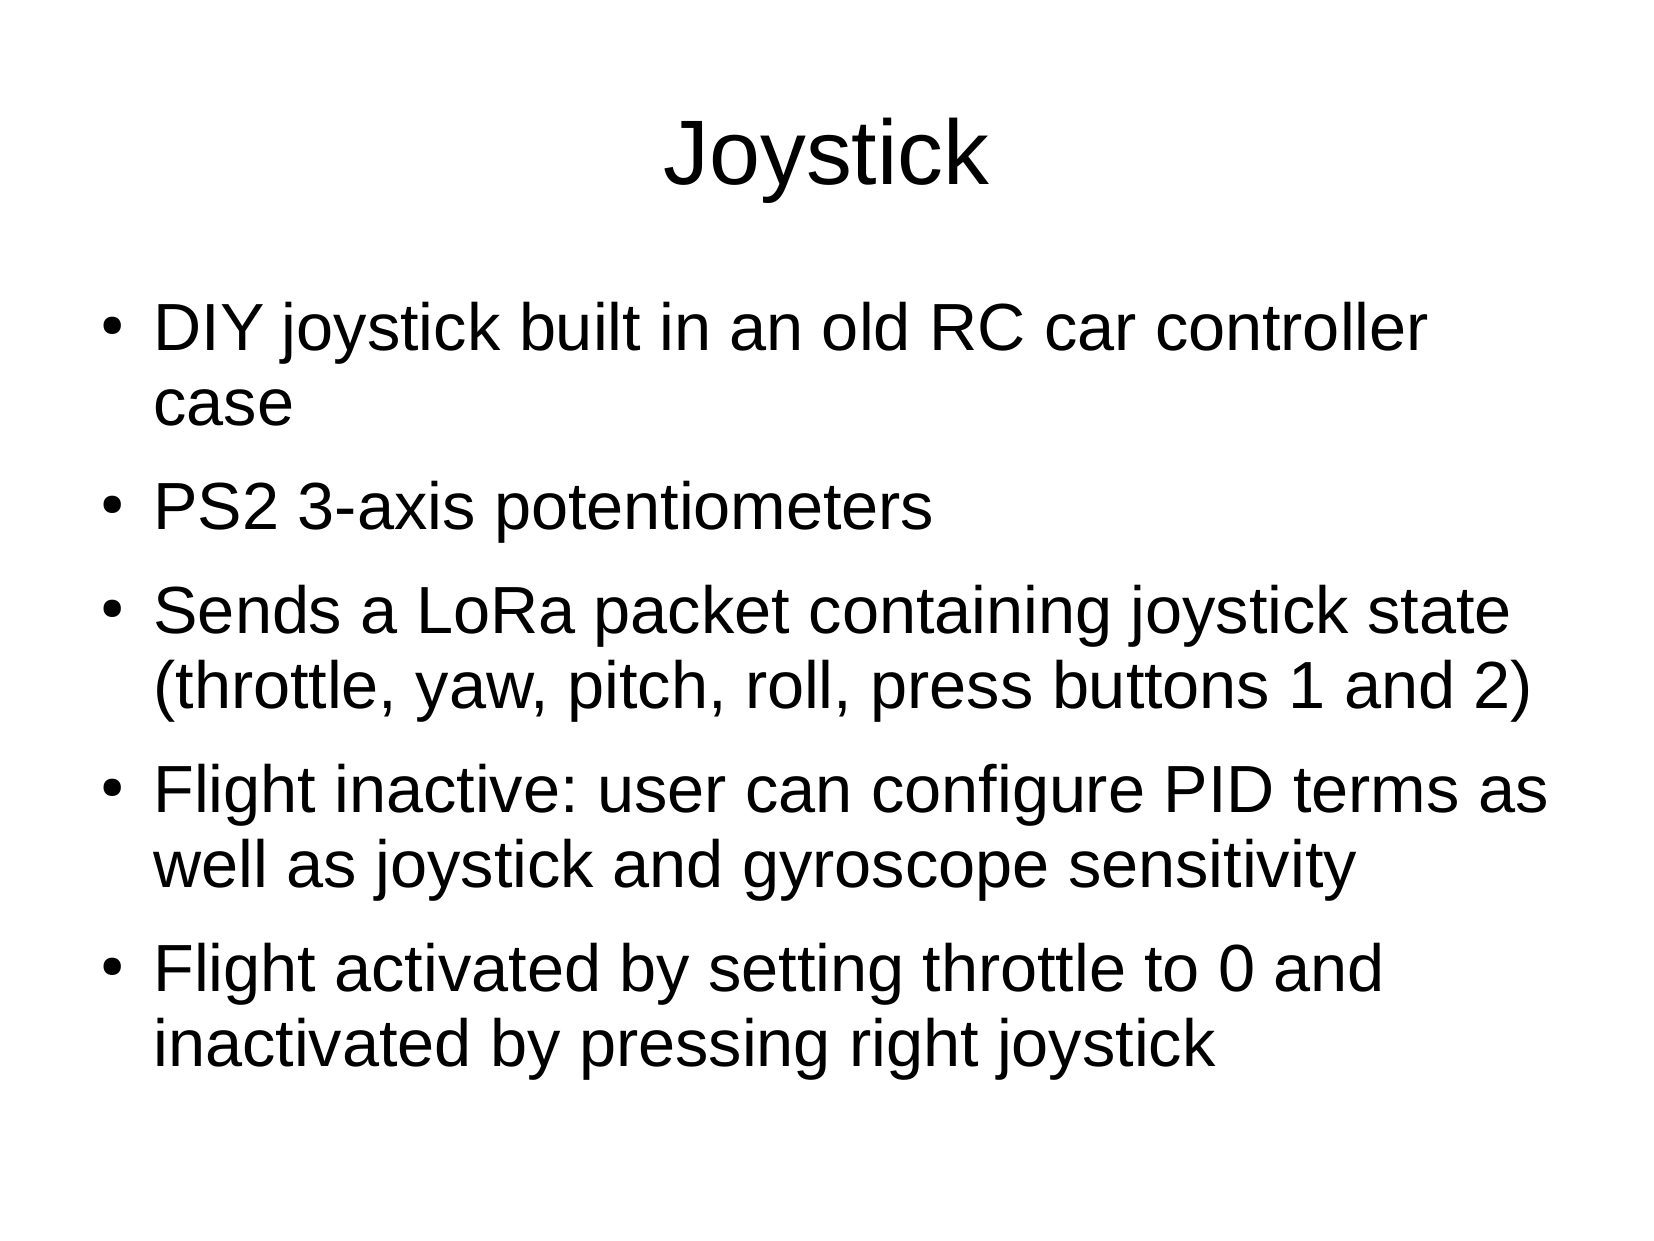

# Joystick
DIY joystick built in an old RC car controller case
PS2 3-axis potentiometers
Sends a LoRa packet containing joystick state (throttle, yaw, pitch, roll, press buttons 1 and 2)
Flight inactive: user can configure PID terms as well as joystick and gyroscope sensitivity
Flight activated by setting throttle to 0 and inactivated by pressing right joystick